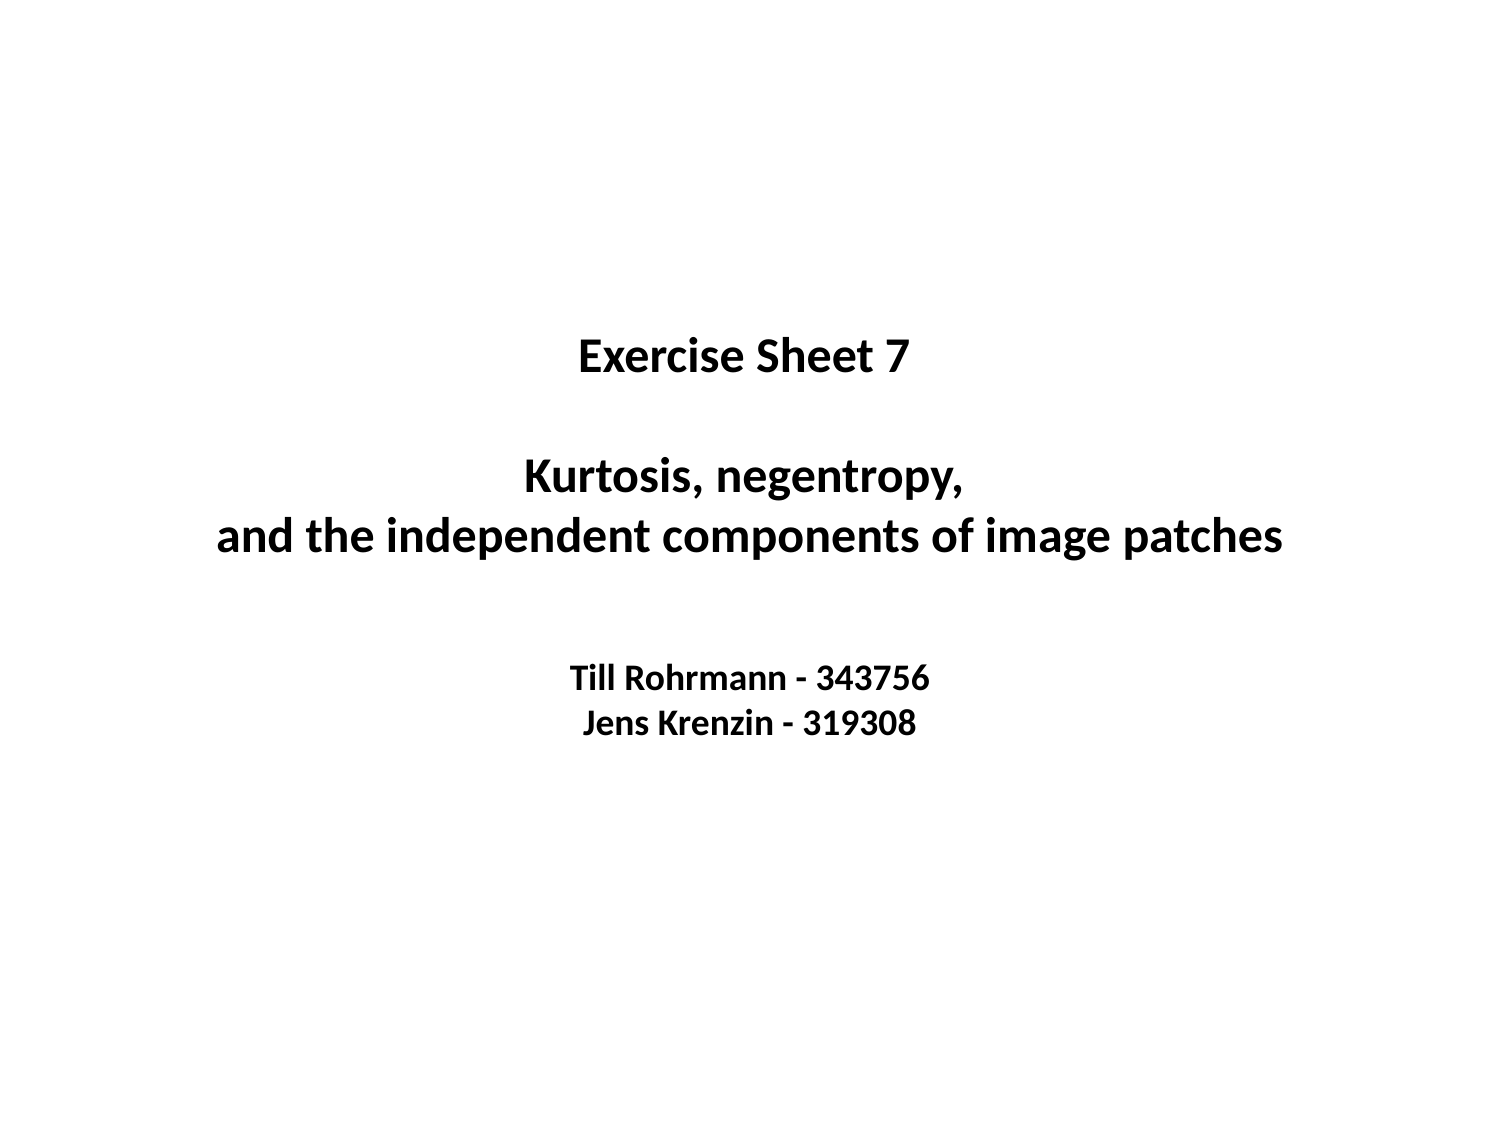

Exercise Sheet 7
Kurtosis, negentropy,
and the independent components of image patches
Till Rohrmann - 343756
Jens Krenzin - 319308